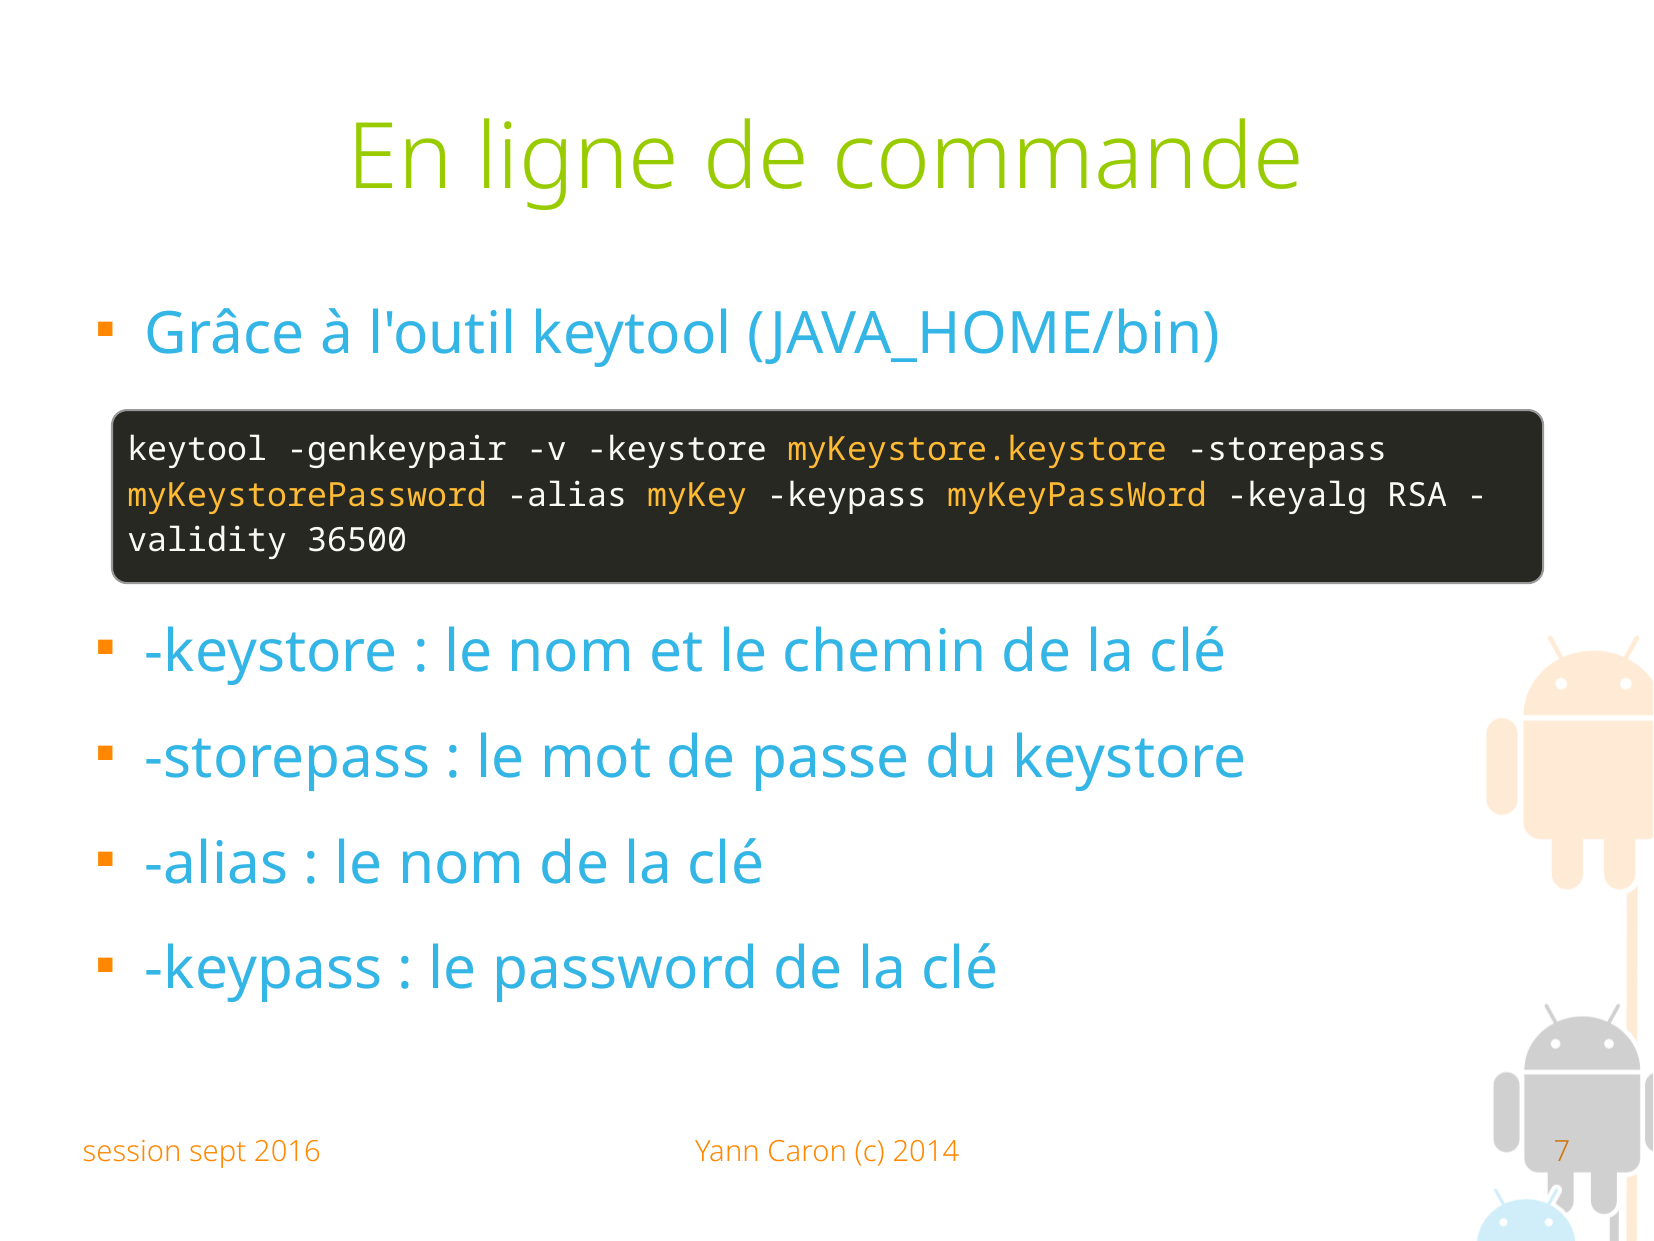

# En ligne de commande
Grâce à l'outil keytool (JAVA_HOME/bin)
-keystore : le nom et le chemin de la clé
-storepass : le mot de passe du keystore
-alias : le nom de la clé
-keypass : le password de la clé
keytool -genkeypair -v -keystore myKeystore.keystore -storepass myKeystorePassword -alias myKey -keypass myKeyPassWord -keyalg RSA -validity 36500
session sept 2016
Yann Caron (c) 2014
7